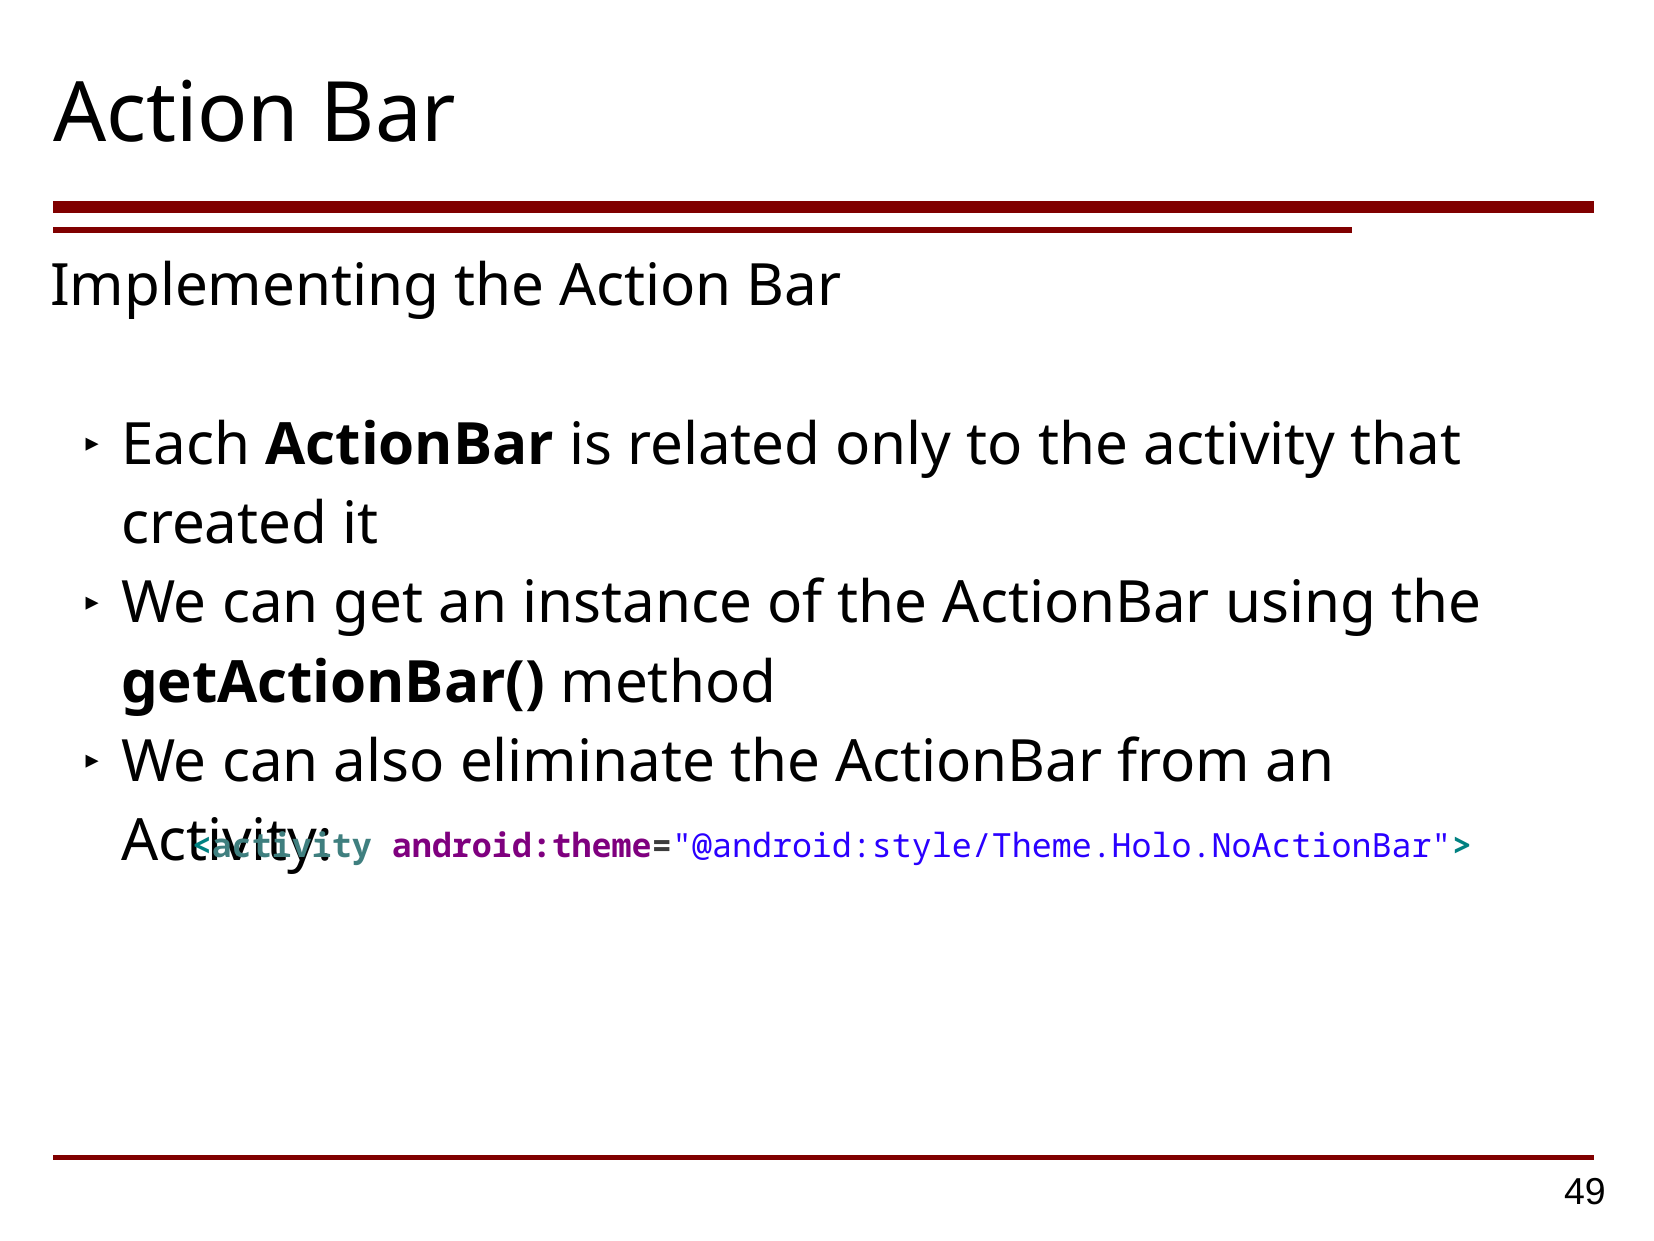

# Action Bar
Implementing the Action Bar
Each ActionBar is related only to the activity that created it
We can get an instance of the ActionBar using the getActionBar() method
We can also eliminate the ActionBar from an Activity:
<activity android:theme="@android:style/Theme.Holo.NoActionBar">